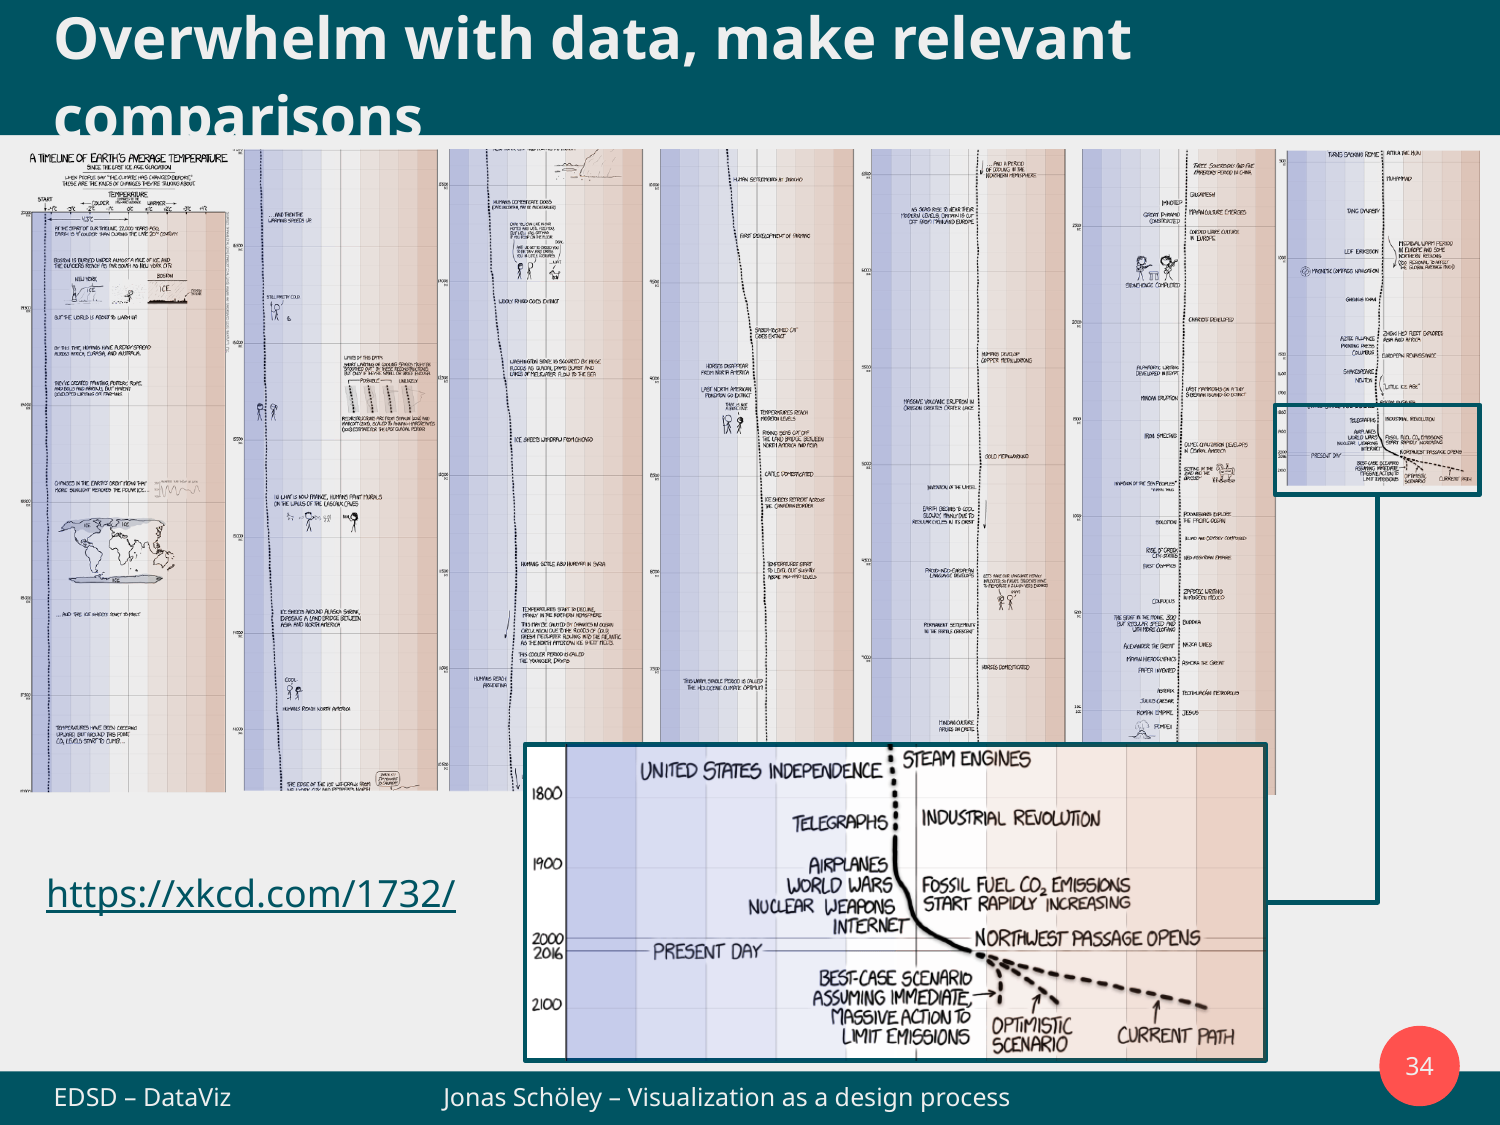

# Overwhelm with data, make relevant comparisons
https://xkcd.com/1732/
34
EDSD – DataViz
Jonas Schöley – Visualization as a design process